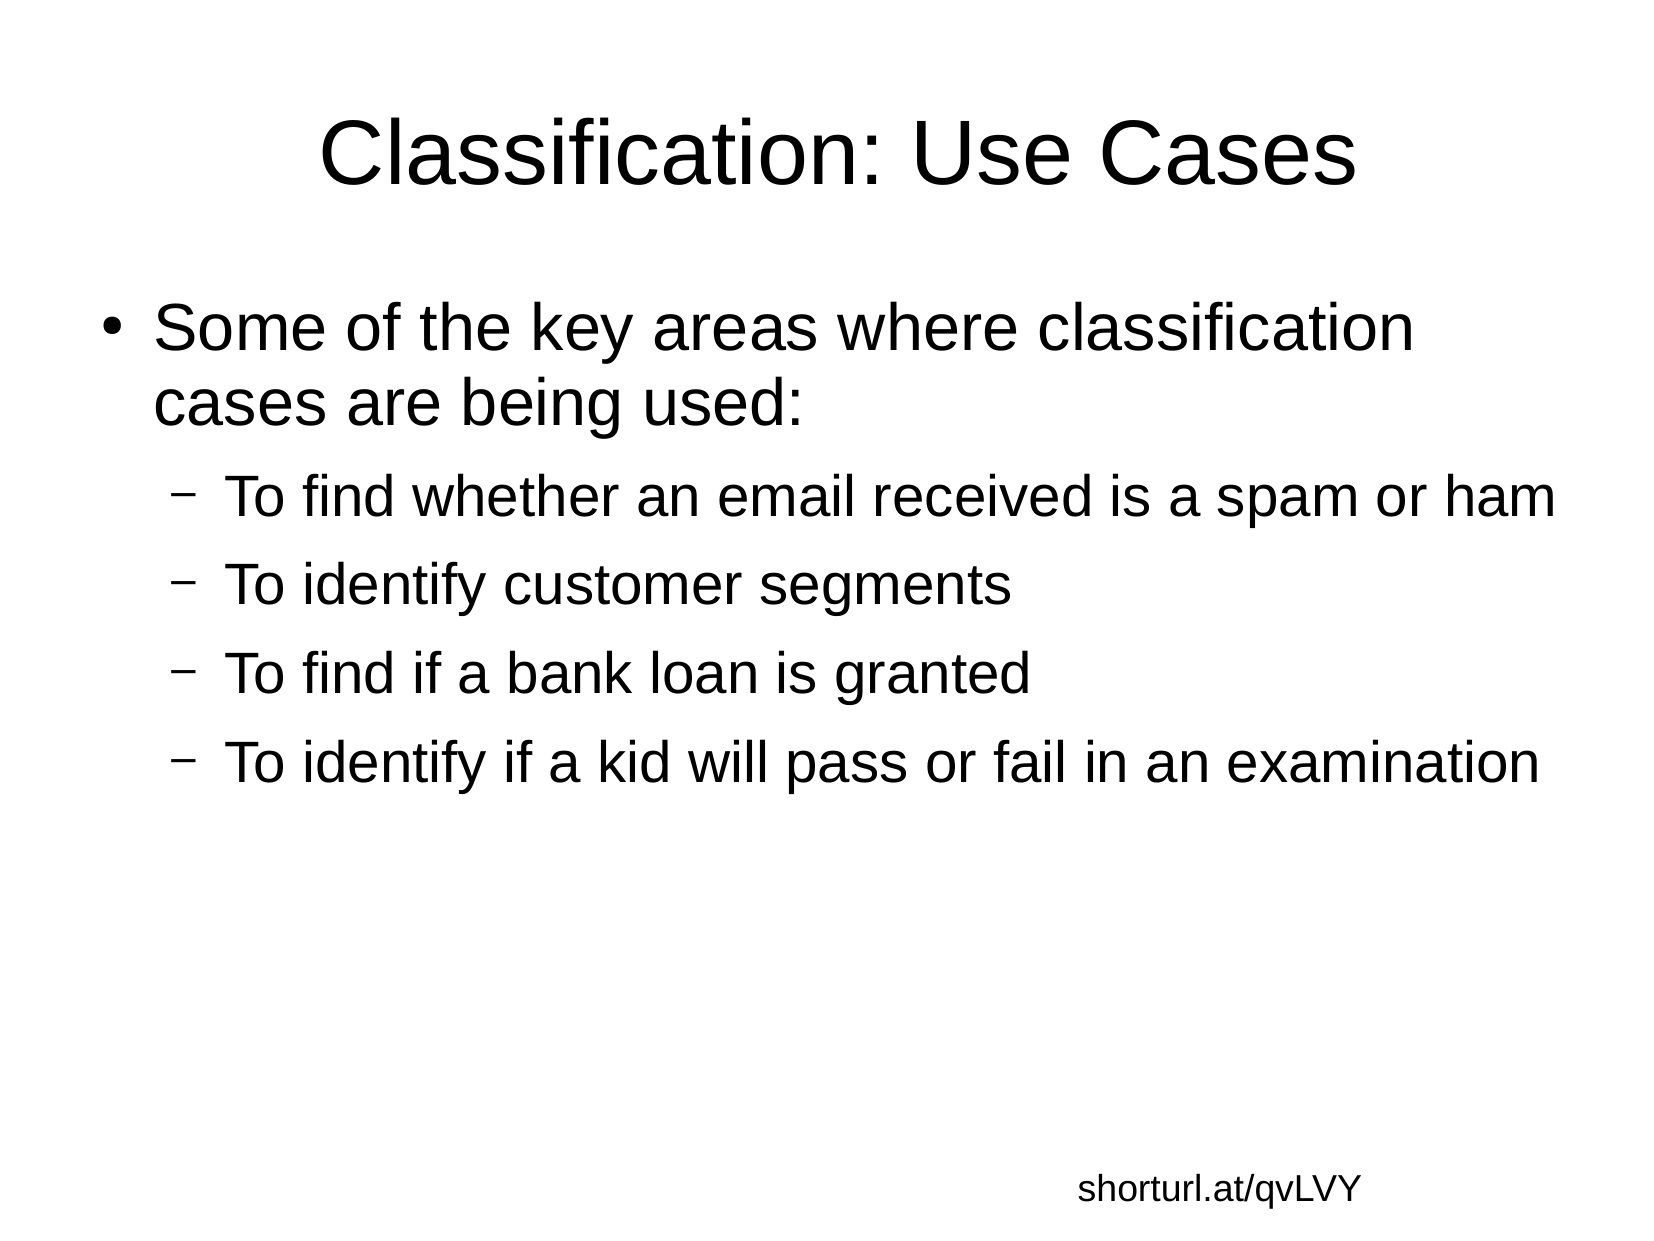

# Classification: Use Cases
Some of the key areas where classification cases are being used:
To find whether an email received is a spam or ham
To identify customer segments
To find if a bank loan is granted
To identify if a kid will pass or fail in an examination
shorturl.at/qvLVY